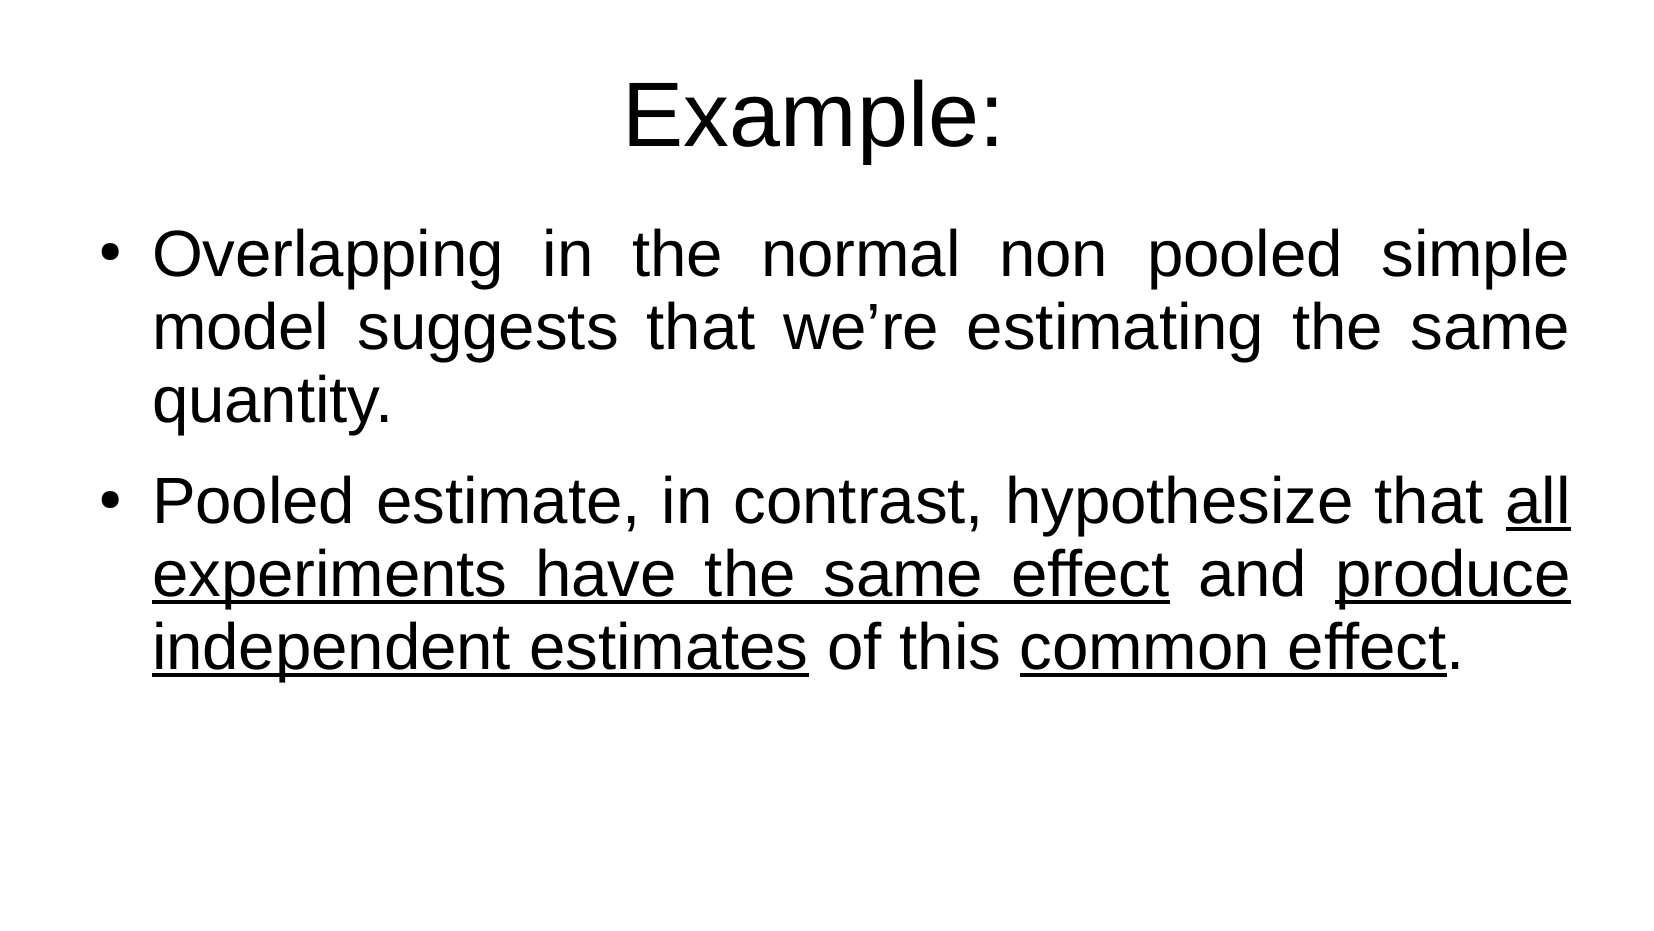

# Example:
Overlapping in the normal non pooled simple model suggests that we’re estimating the same quantity.
Pooled estimate, in contrast, hypothesize that all experiments have the same effect and produce independent estimates of this common effect.